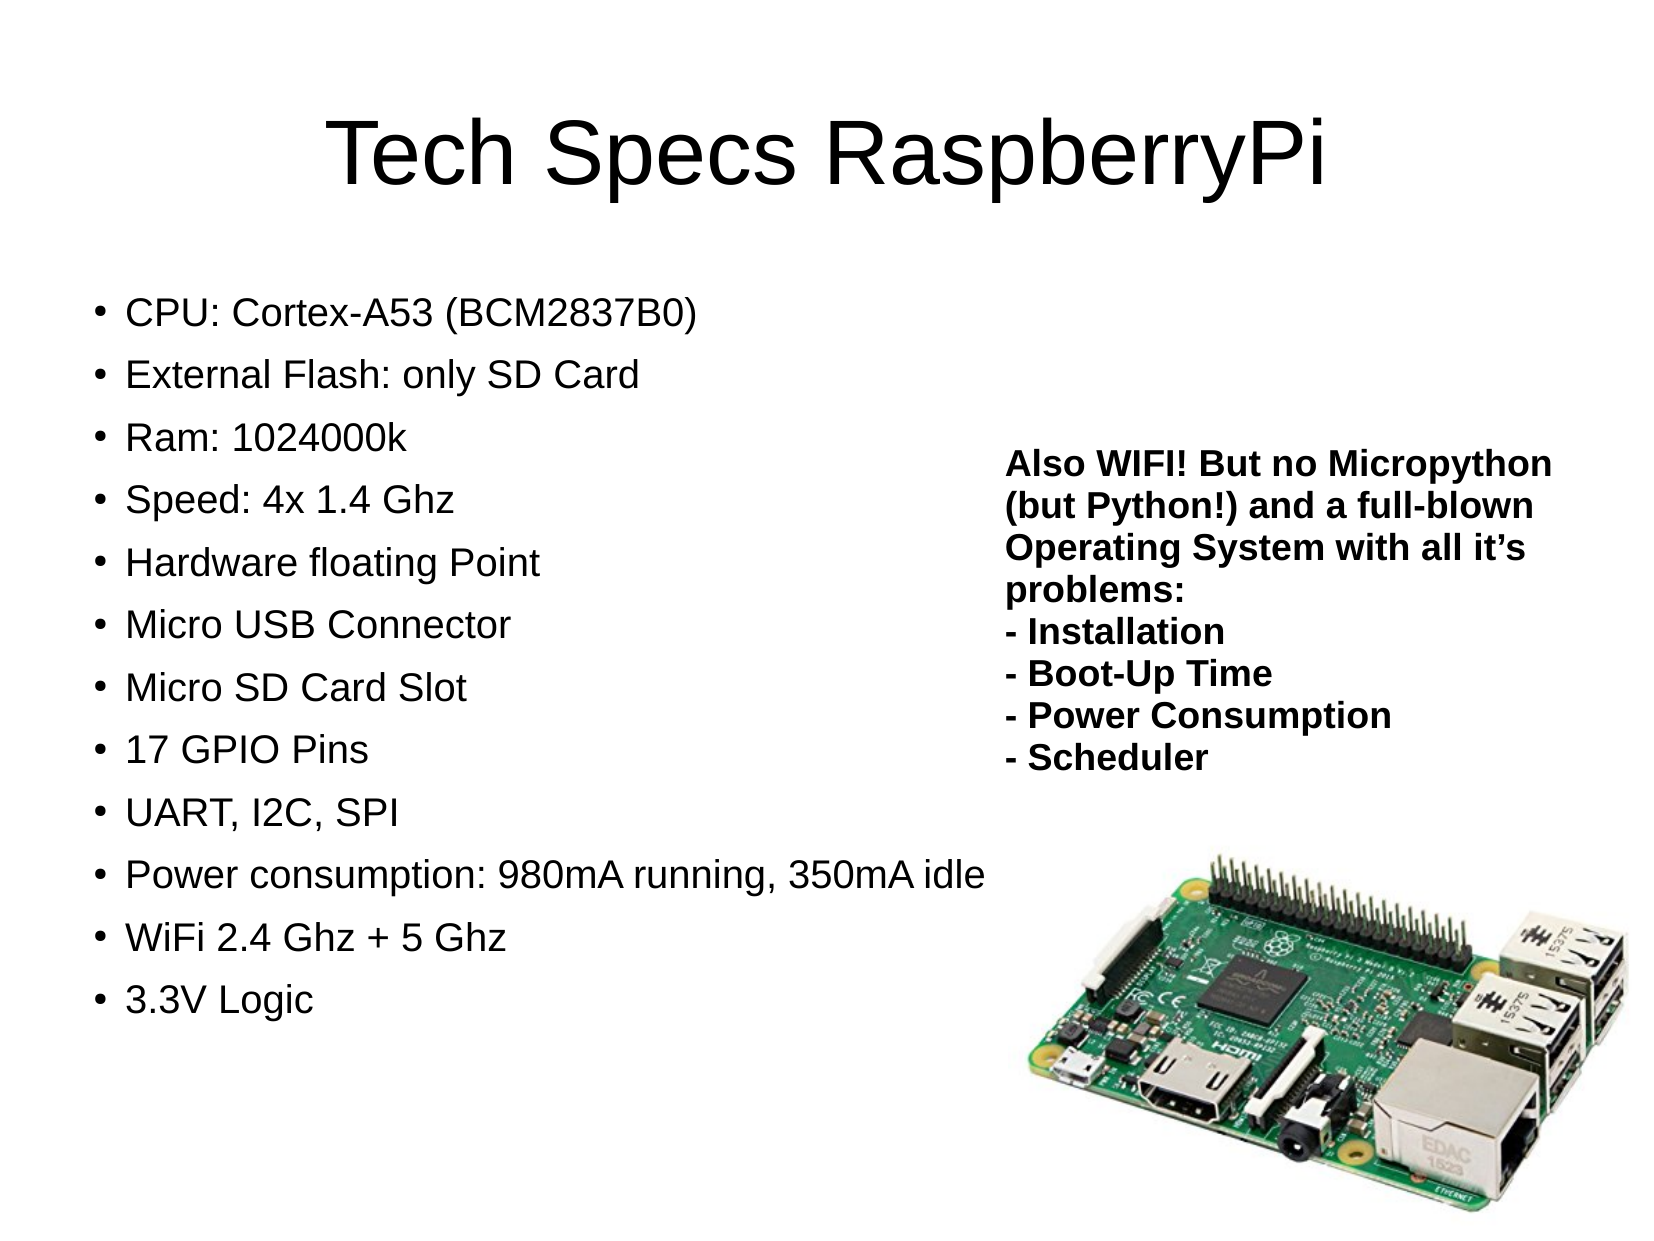

# Tech Specs RaspberryPi
CPU: Cortex-A53 (BCM2837B0)
External Flash: only SD Card
Ram: 1024000k
Speed: 4x 1.4 Ghz
Hardware floating Point
Micro USB Connector
Micro SD Card Slot
17 GPIO Pins
UART, I2C, SPI
Power consumption: 980mA running, 350mA idle
WiFi 2.4 Ghz + 5 Ghz
3.3V Logic
Also WIFI! But no Micropython (but Python!) and a full-blown Operating System with all it’s problems:
- Installation
- Boot-Up Time
- Power Consumption
- Scheduler